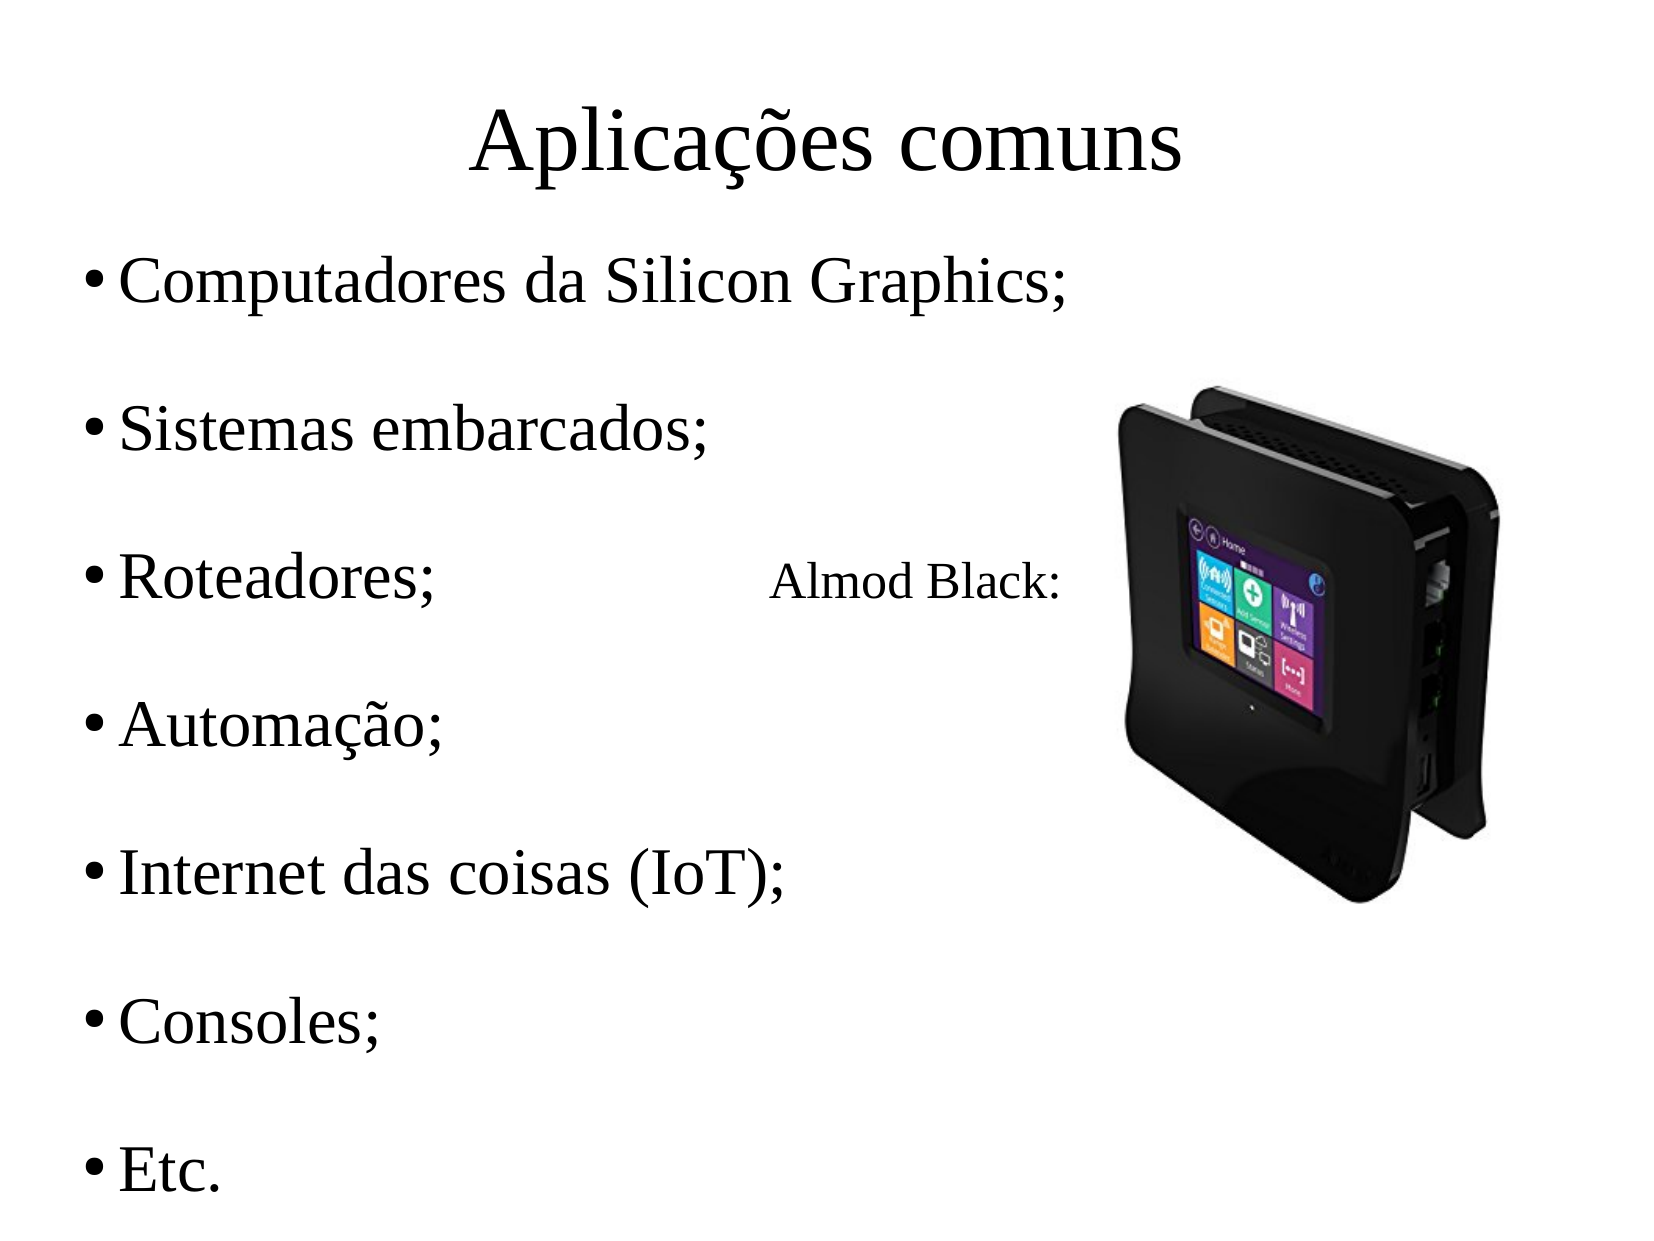

# Aplicações comuns
Computadores da Silicon Graphics;
Sistemas embarcados;
Roteadores;			 Almod Black:
Automação;
Internet das coisas (IoT);
Consoles;
Etc.